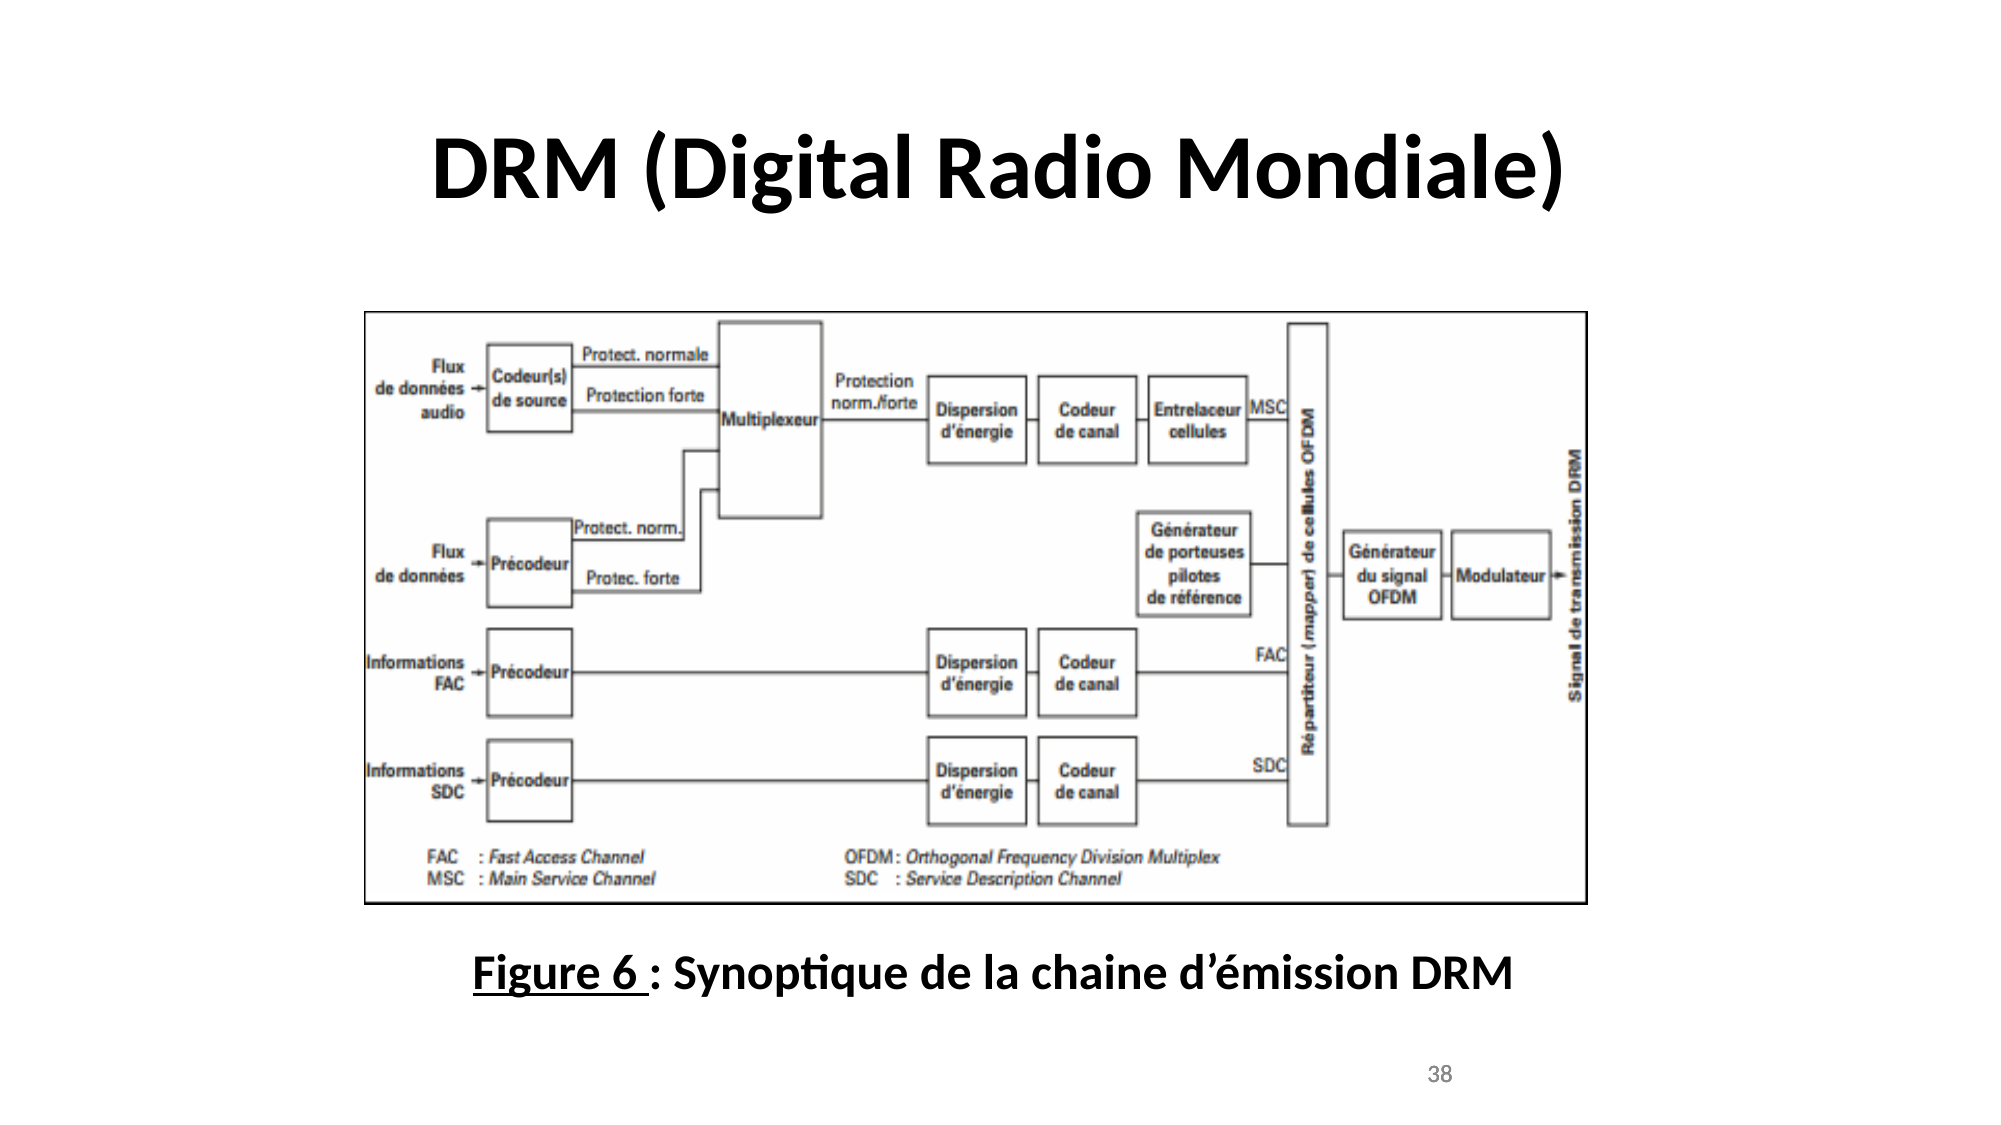

# DRM (Digital Radio Mondiale)
Figure 6 : Synoptique de la chaine d’émission DRM